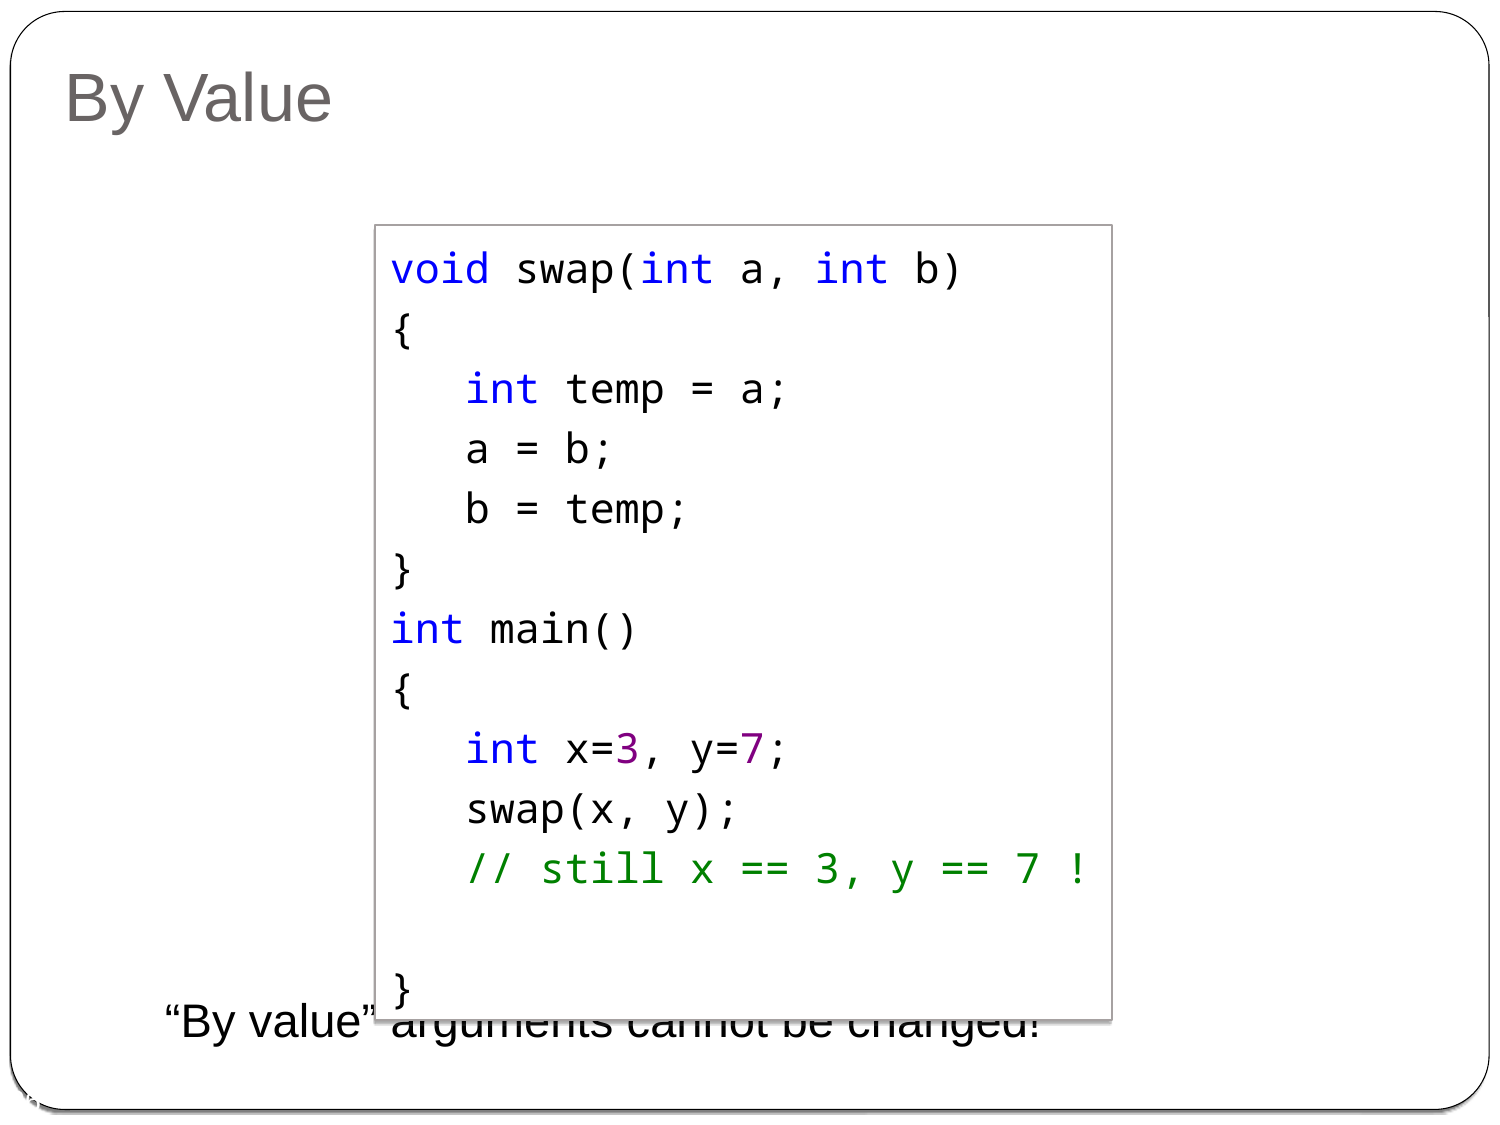

# By Value
void swap(int a, int b)
{
   int temp = a;
   a = b;
   b = temp;
}
int main()
{
   int x=3, y=7;
   swap(x, y);
   // still x == 3, y == 7 !
}
“By value” arguments cannot be changed!